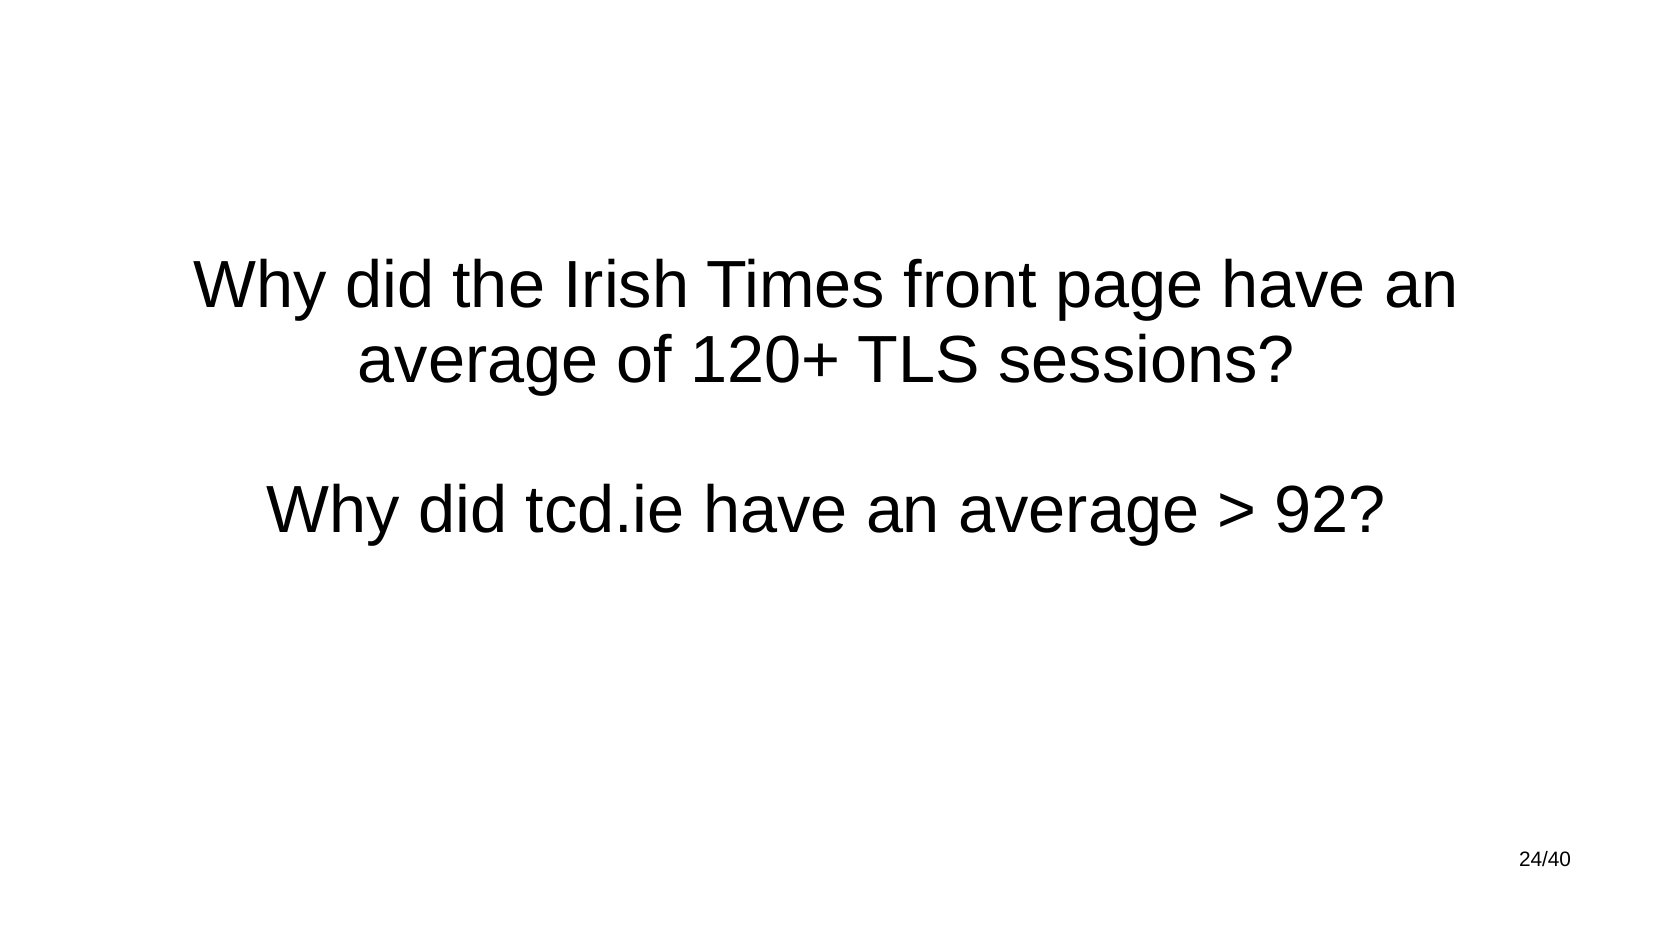

# Why did the Irish Times front page have an average of 120+ TLS sessions?
Why did tcd.ie have an average > 92?
24